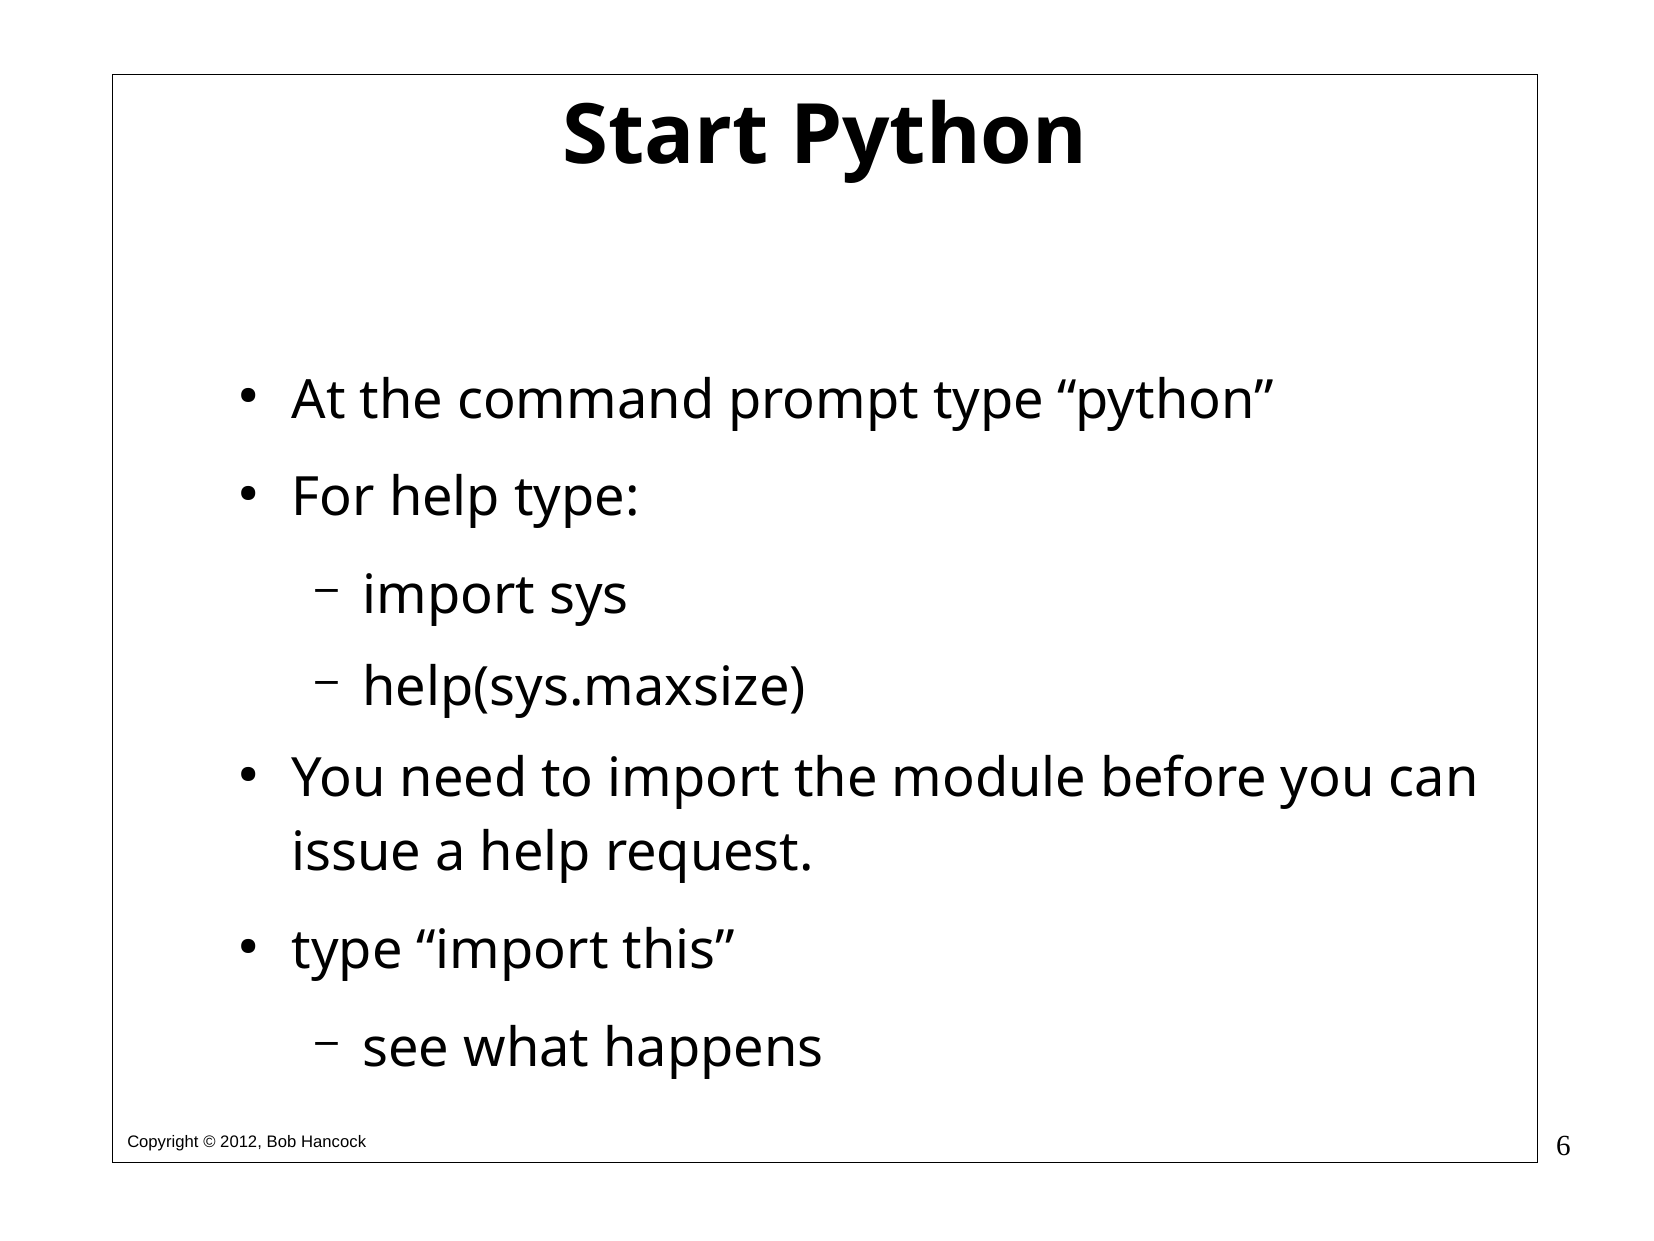

# Start Python
At the command prompt type “python”
For help type:
import sys
help(sys.maxsize)
You need to import the module before you can issue a help request.
type “import this”
see what happens
Copyright © 2012, Bob Hancock
6